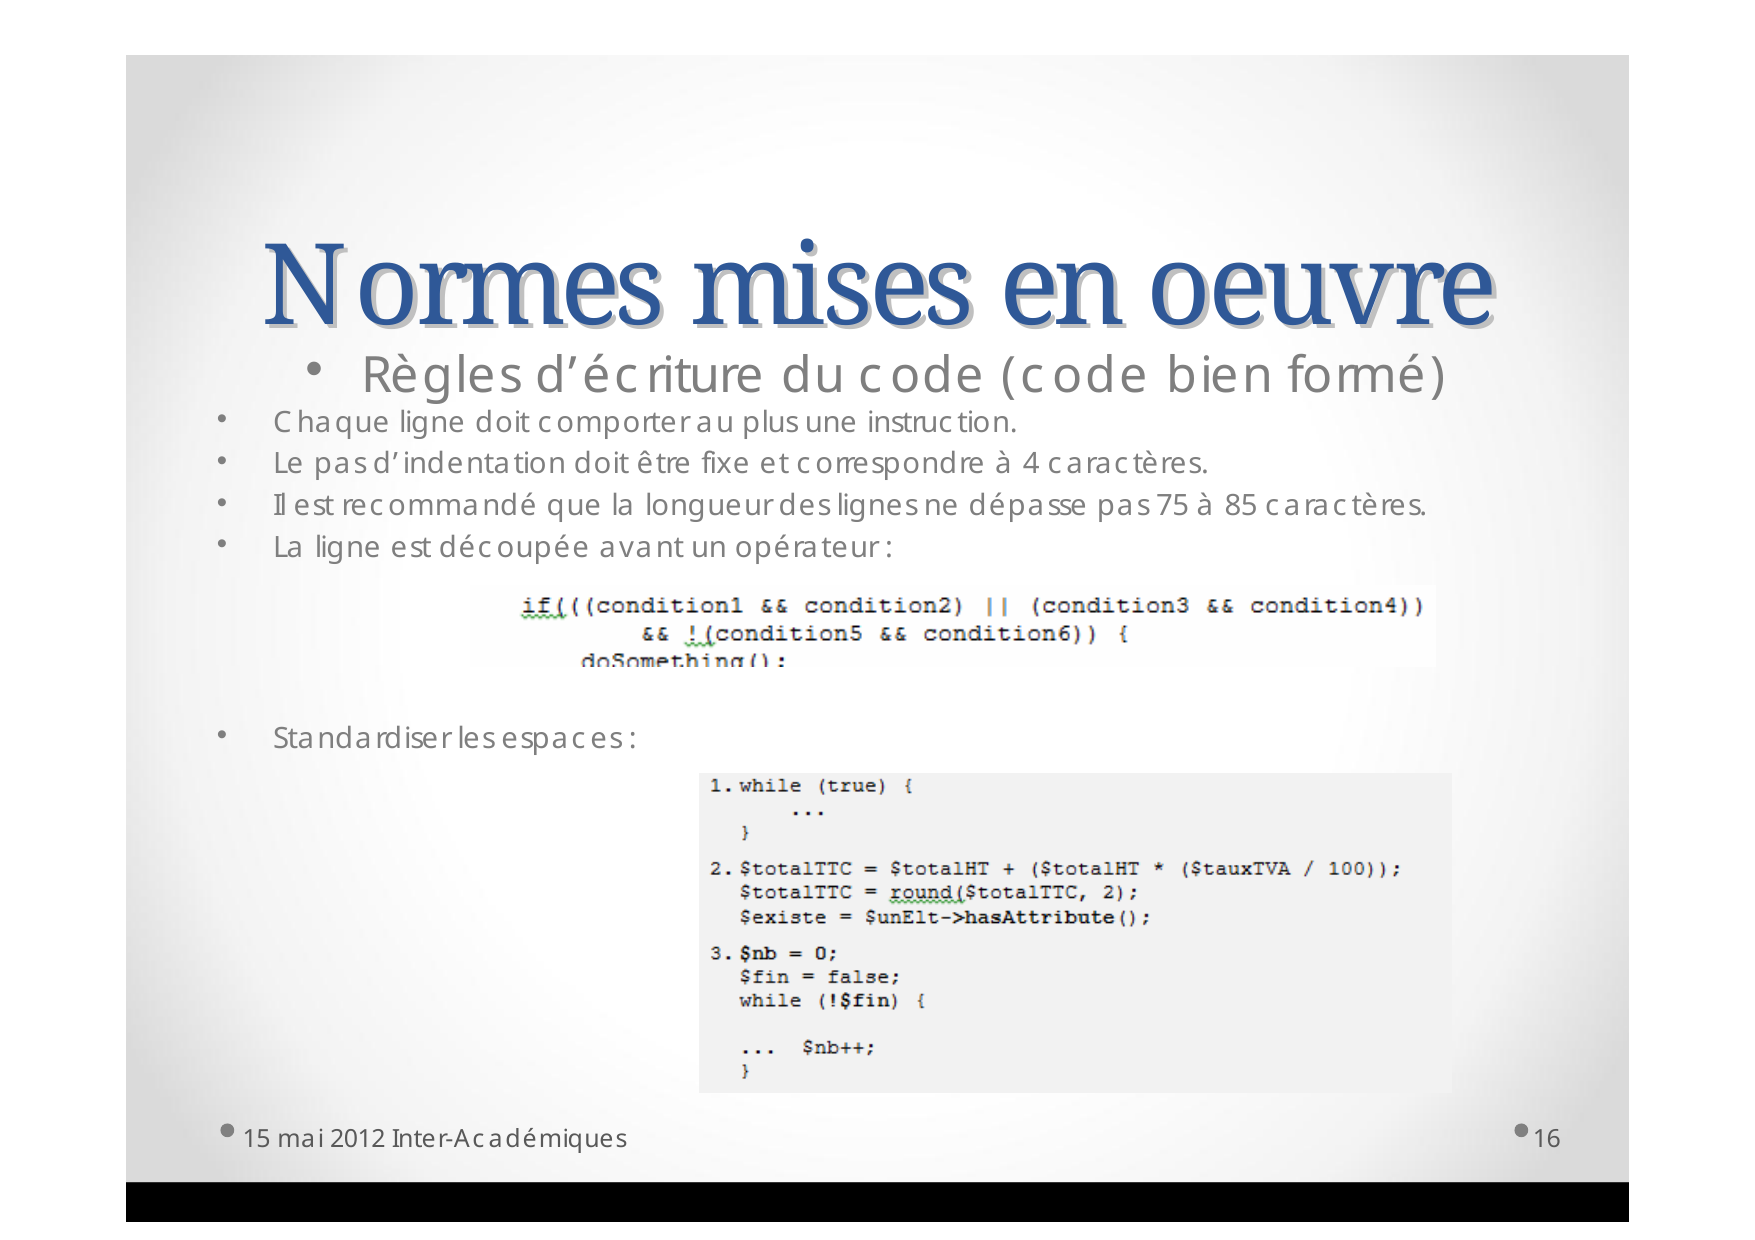

N
o
r
m
e
s
m
i
s
e
s
e
n
o
e
u
v
r
e
N
o
r
m
e
s
m
i
s
e
s
e
n
o
e
u
v
r
e
R
è
g
l
e
s
d
’
é
c
r
i
t
u
r
e
d
u
c
o
d
e
(
c
o
d
e
b
i
e
n
f
o
r
m
é
)
•
C
h
a
q
u
e
l
i
g
n
e
d
o
i
t
c
o
m
p
o
r
t
e
r
a
u
p
l
u
s
u
n
e
i
n
s
t
r
u
c
t
i
o
n
.
•
L
e
p
a
s
d
’
i
n
d
e
n
t
a
t
i
o
n
d
o
i
t
ê
t
r
e
f
i
x
e
e
t
c
o
r
r
e
s
p
o
n
d
r
e
à
4
c
a
r
a
c
t
è
r
e
s
.
•
I
l
e
s
t
r
e
c
o
m
m
a
n
d
é
q
u
e
l
a
l
o
n
g
u
e
u
r
d
e
s
l
i
g
n
e
s
n
e
d
é
p
a
s
s
e
p
a
s
7
5
à
8
5
c
a
r
a
c
t
è
r
e
s
.
•
L
a
l
i
g
n
e
e
s
t
d
é
c
o
u
p
é
e
a
v
a
n
t
u
n
o
p
é
r
a
t
e
u
r
:
•
S
t
a
n
d
a
r
d
i
s
e
r
l
e
s
e
s
p
a
c
e
s
:
•
1
5
m
a
i
2
0
1
2
I
n
t
e
r
-
A
c
a
d
é
m
i
q
u
e
s
1
6